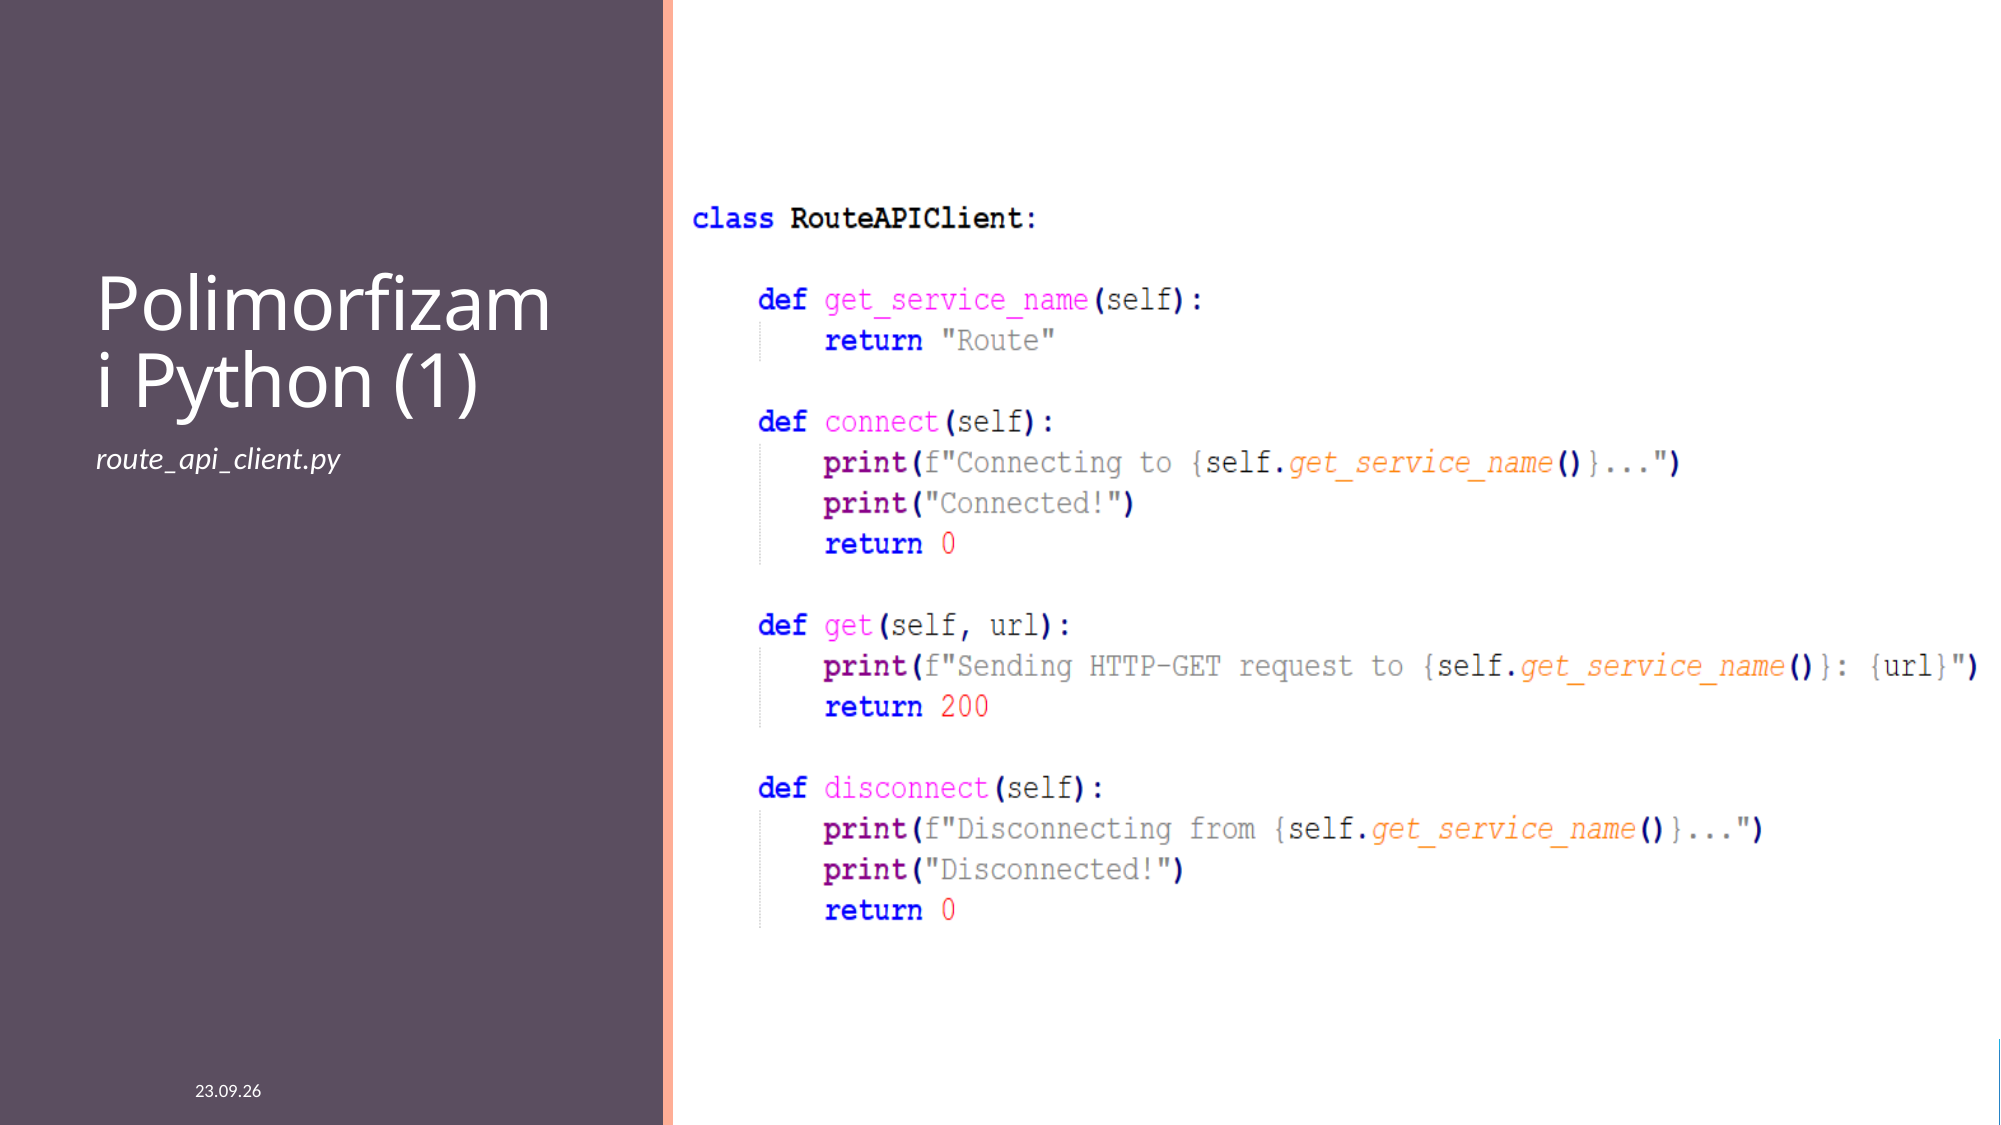

# Polimorfizam i Python (1)
route_api_client.py
Polimorfizam "under the hood"